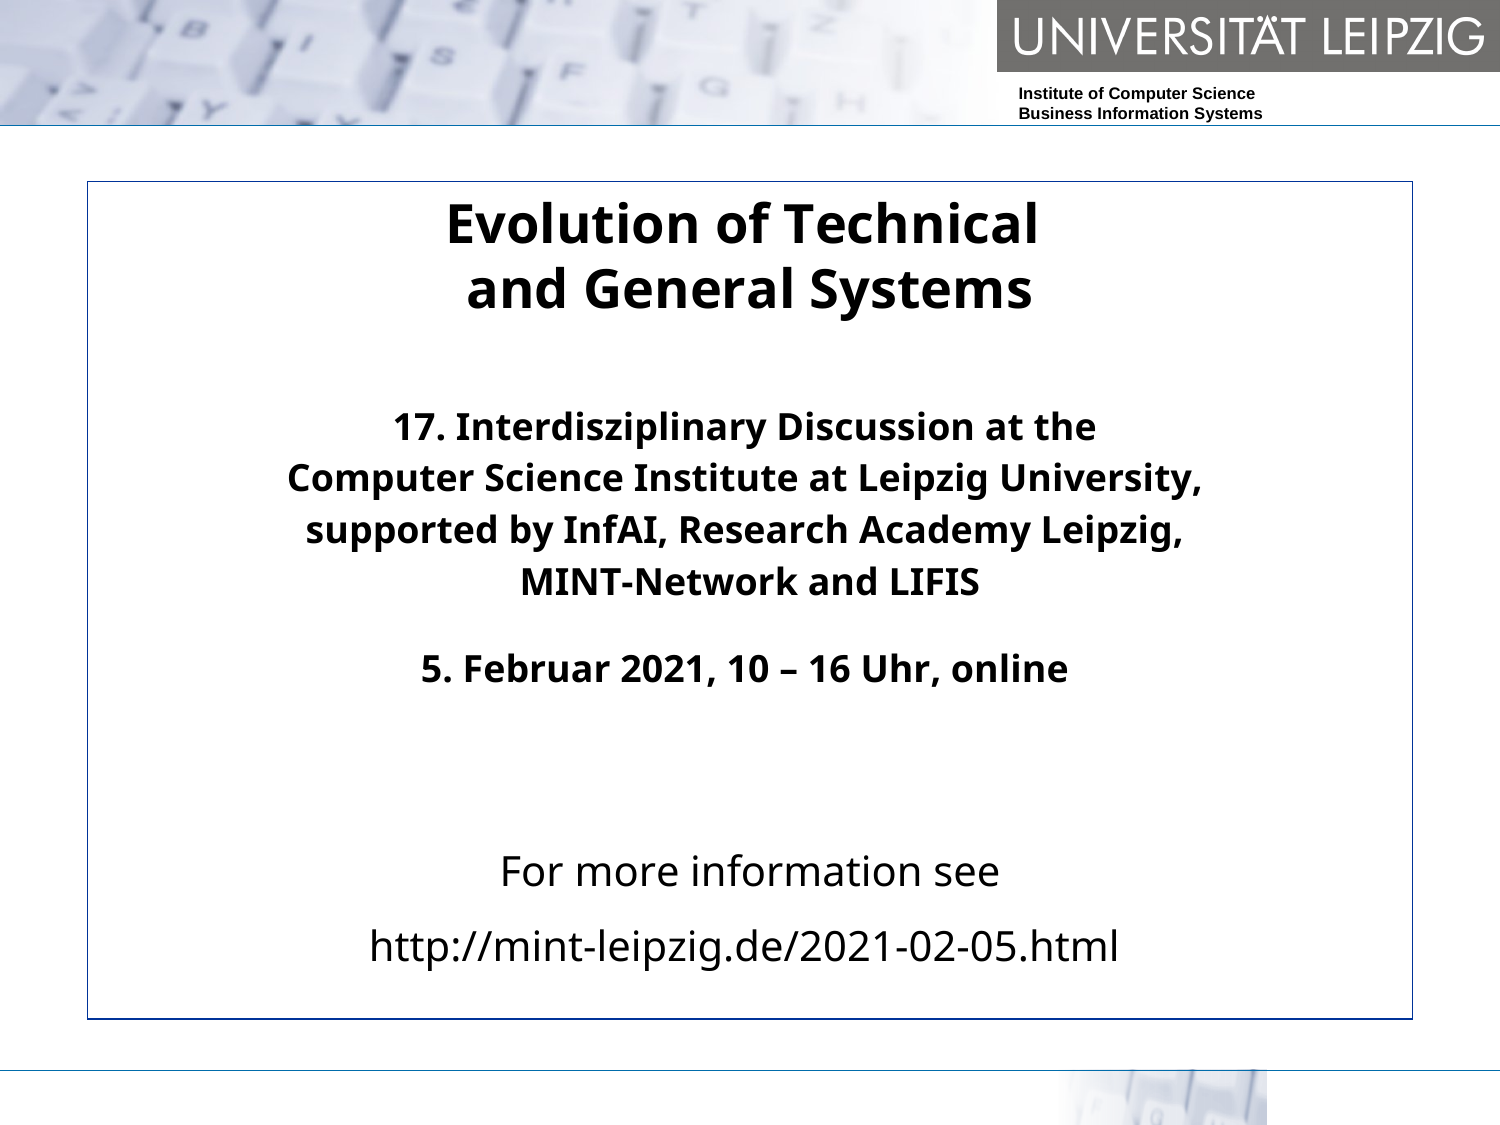

Evolution of Technical
and General Systems
17. Interdisziplinary Discussion at the
Computer Science Institute at Leipzig University,
supported by InfAI, Research Academy Leipzig,
MINT-Network and LIFIS
5. Februar 2021, 10 – 16 Uhr, online
For more information see
http://mint-leipzig.de/2021-02-05.html